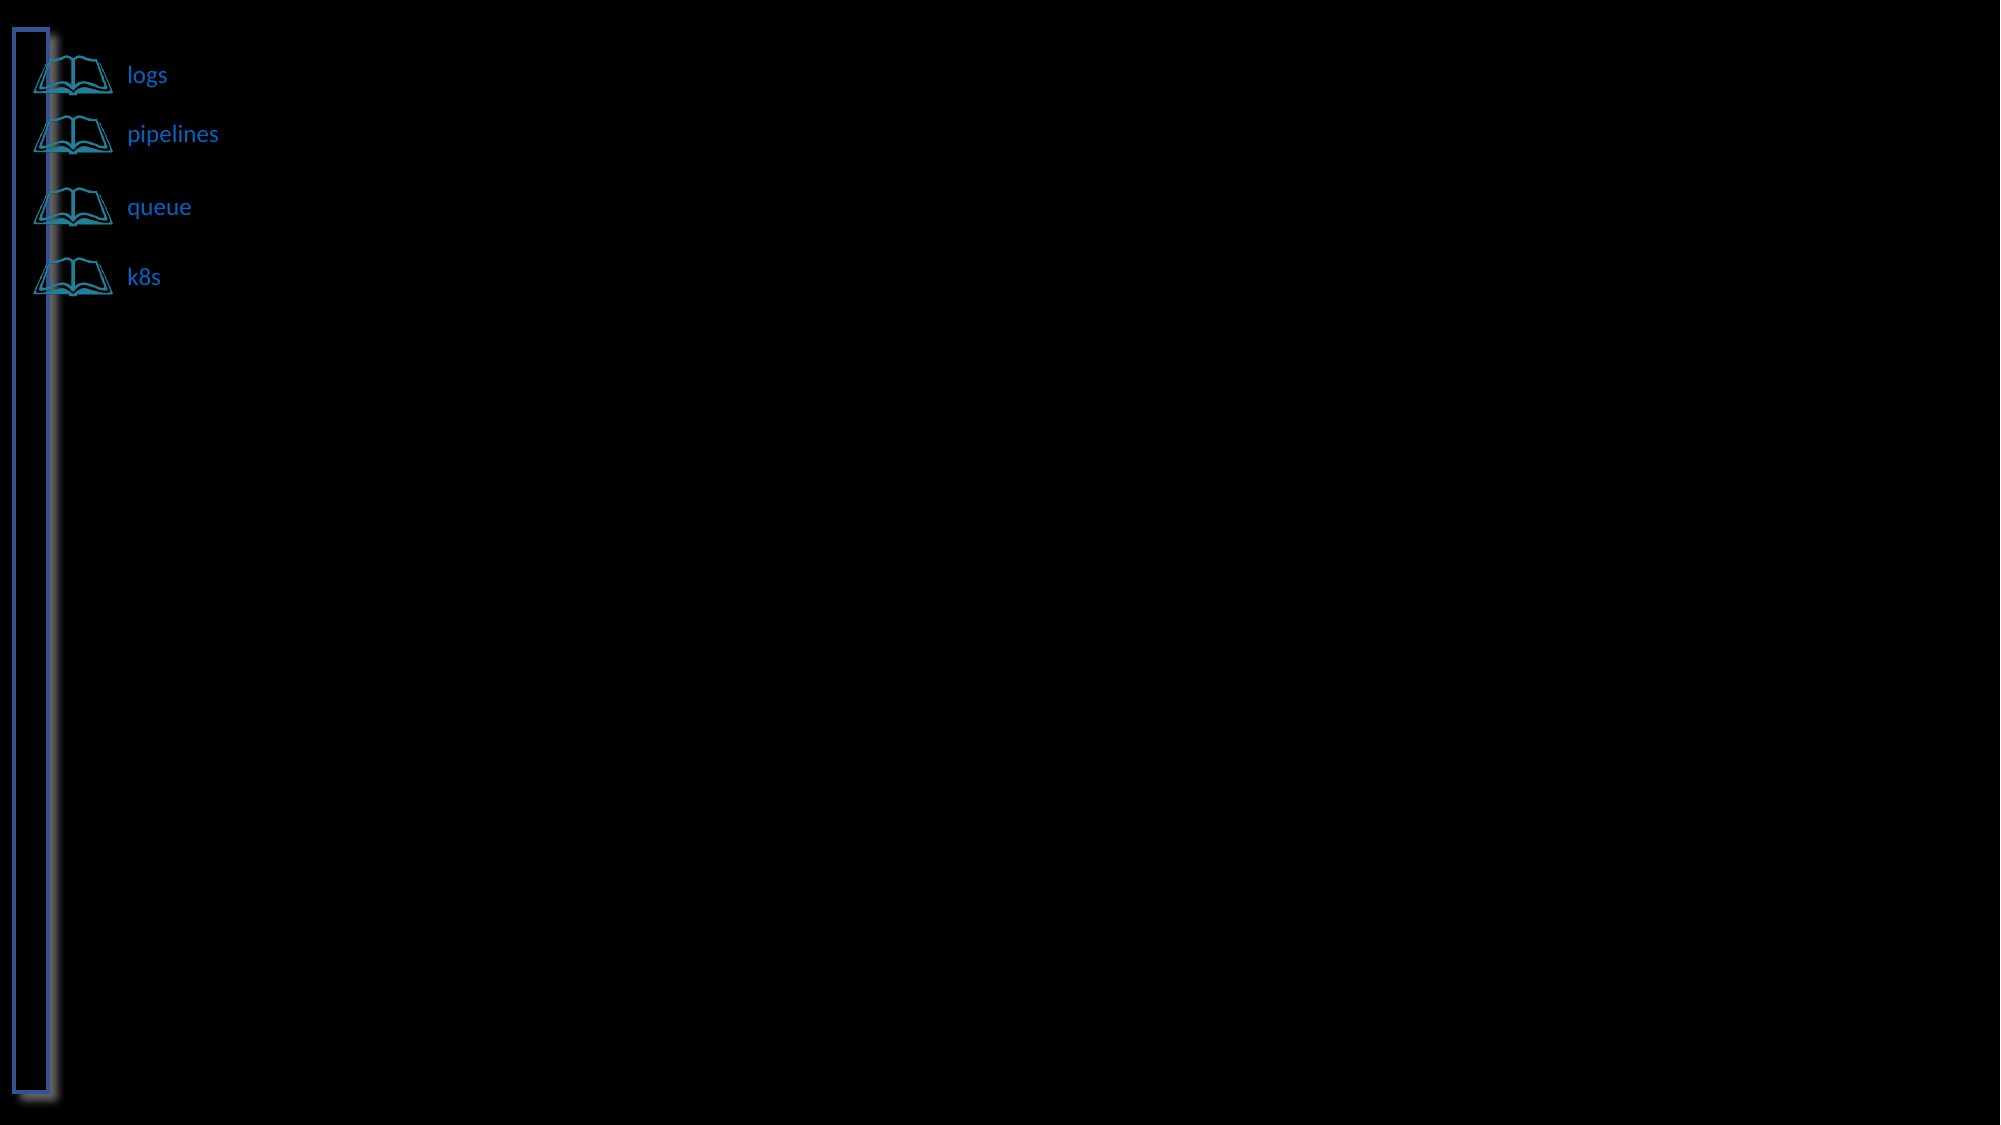

# 1.1 index
logs
pipelines
queue
k8s